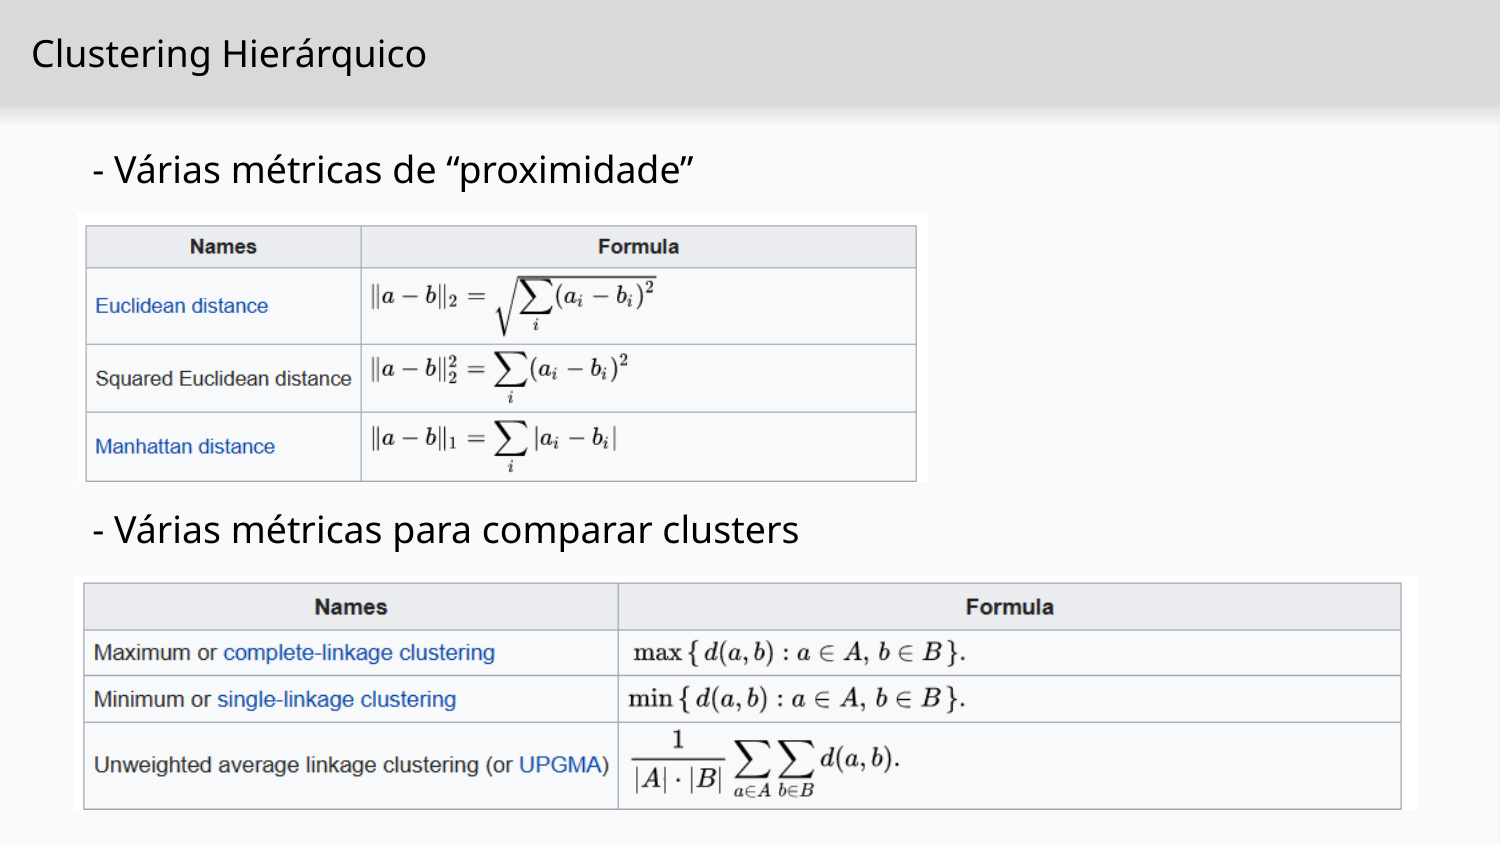

# Clustering Hierárquico
- Várias métricas de “proximidade”
- Várias métricas para comparar clusters